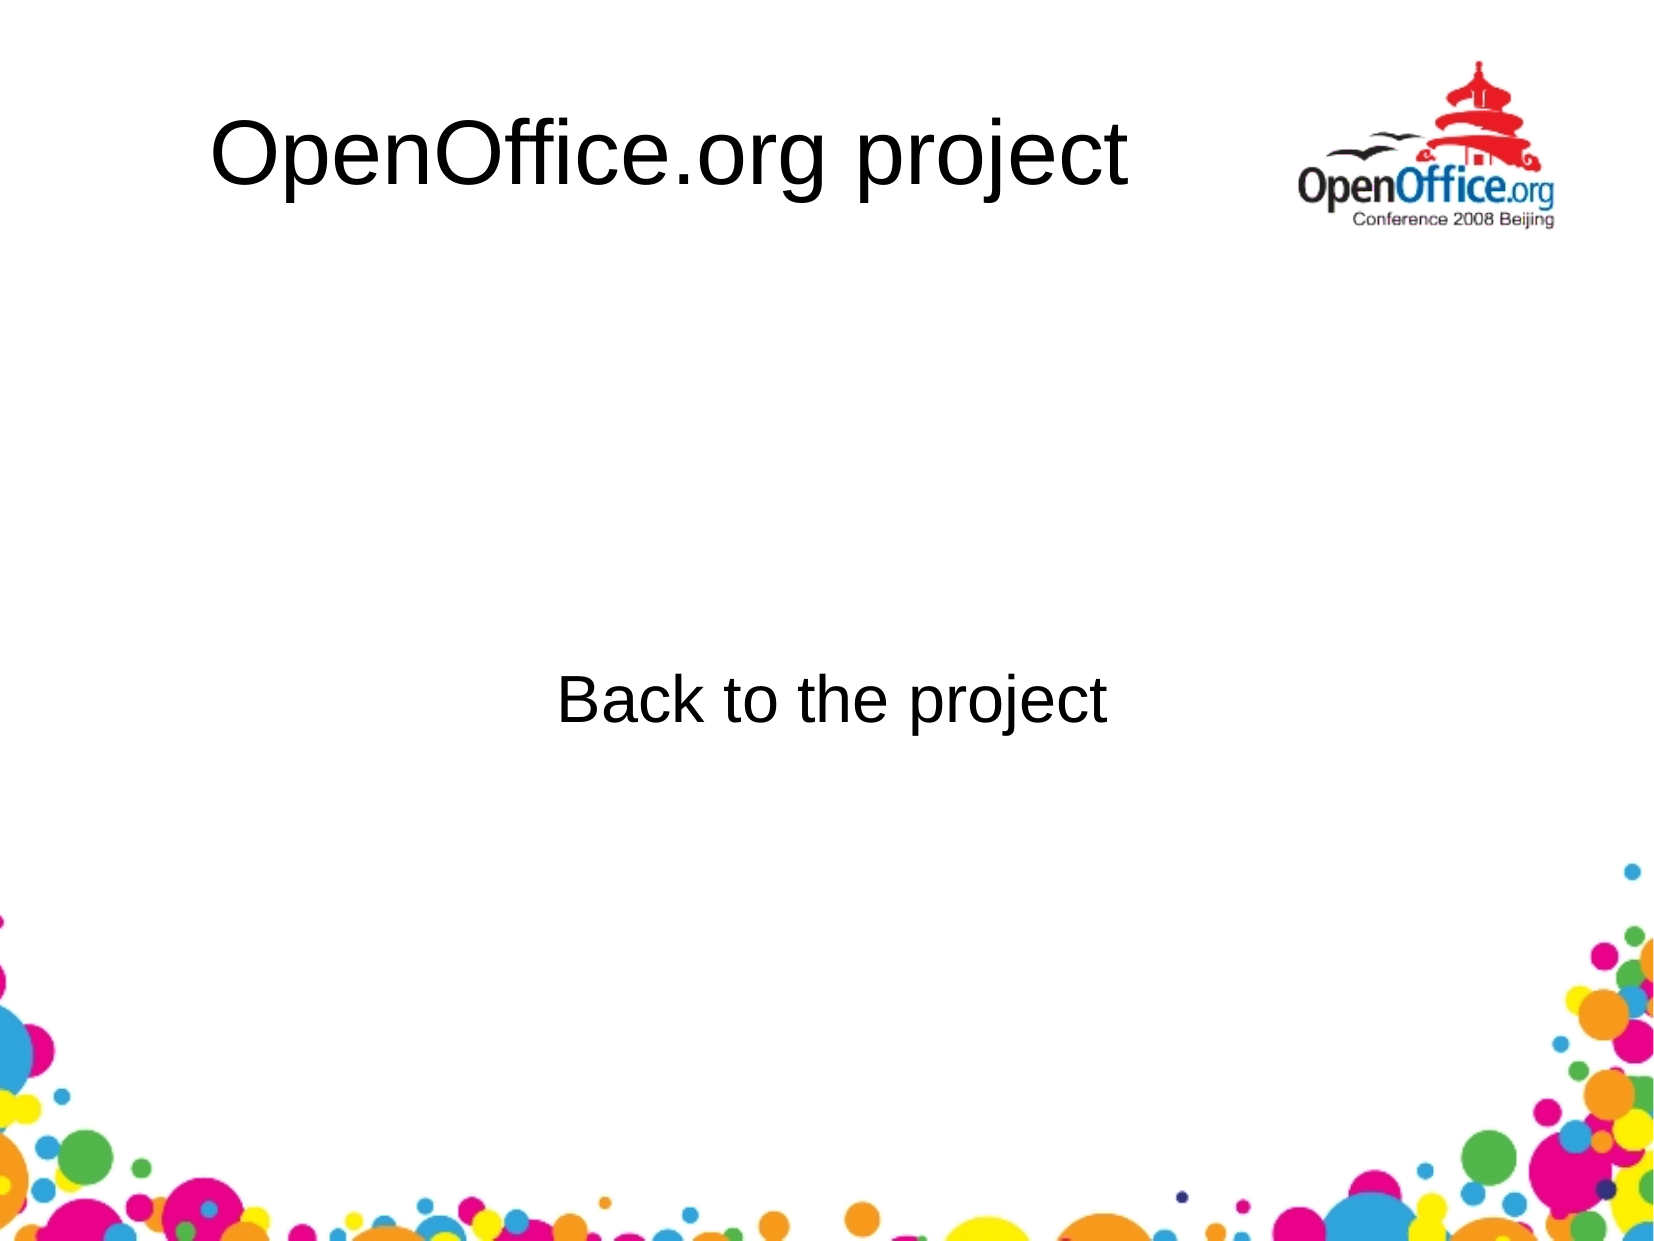

# OpenOffice.org project
Back to the project